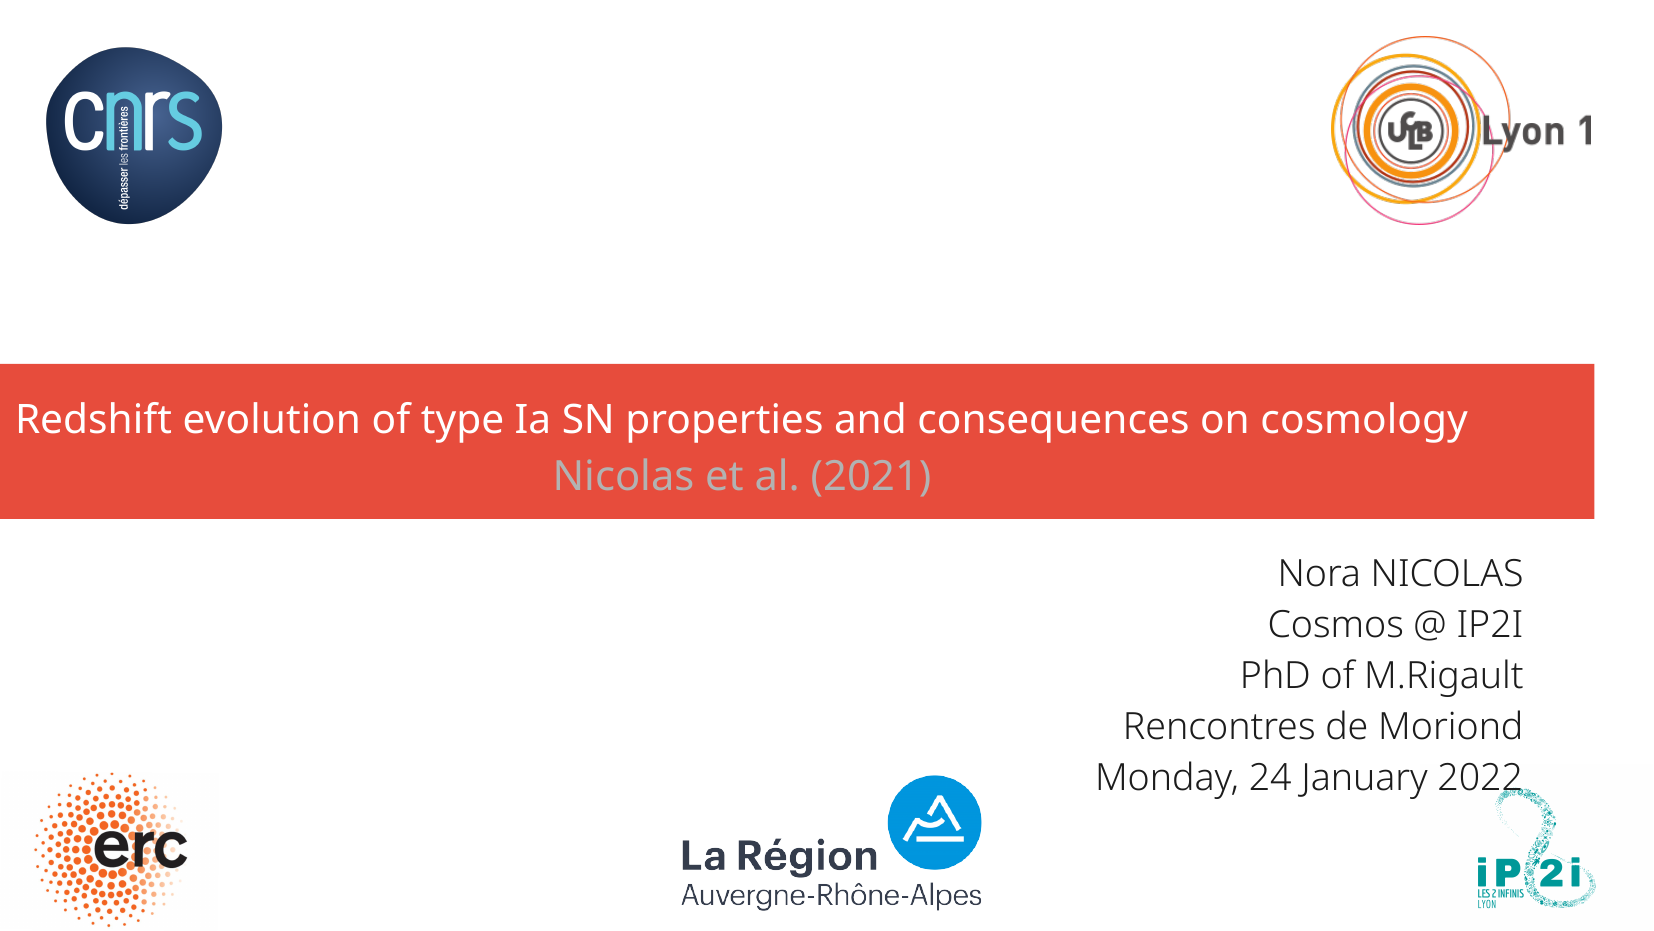

# Redshift evolution of type Ia SN properties and consequences on cosmology Nicolas et al. (2021)
Nora NICOLAS
Cosmos @ IP2I
PhD of M.Rigault
Rencontres de Moriond
Monday, 24 January 2022